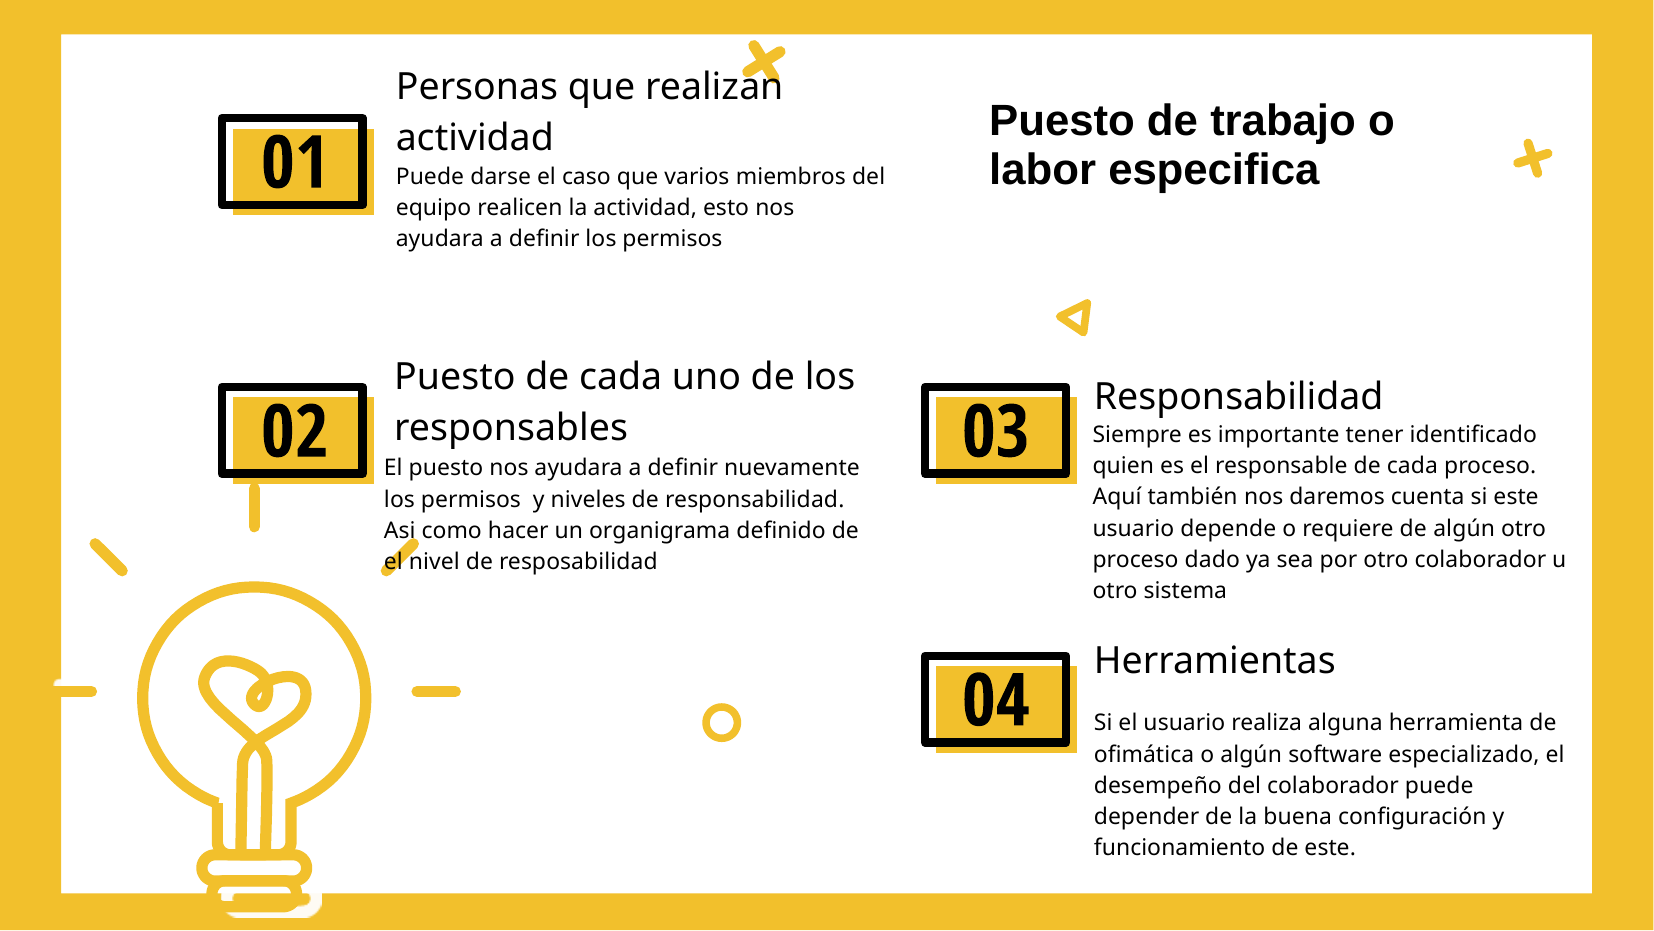

# Personas que realizan actividad
Puesto de trabajo o labor especifica
Puede darse el caso que varios miembros del equipo realicen la actividad, esto nos ayudara a definir los permisos
Puesto de cada uno de los responsables
Responsabilidad
Siempre es importante tener identificado quien es el responsable de cada proceso. Aquí también nos daremos cuenta si este usuario depende o requiere de algún otro proceso dado ya sea por otro colaborador u otro sistema
El puesto nos ayudara a definir nuevamente los permisos y niveles de responsabilidad.
Asi como hacer un organigrama definido de el nivel de resposabilidad
Herramientas
Si el usuario realiza alguna herramienta de ofimática o algún software especializado, el desempeño del colaborador puede depender de la buena configuración y funcionamiento de este.